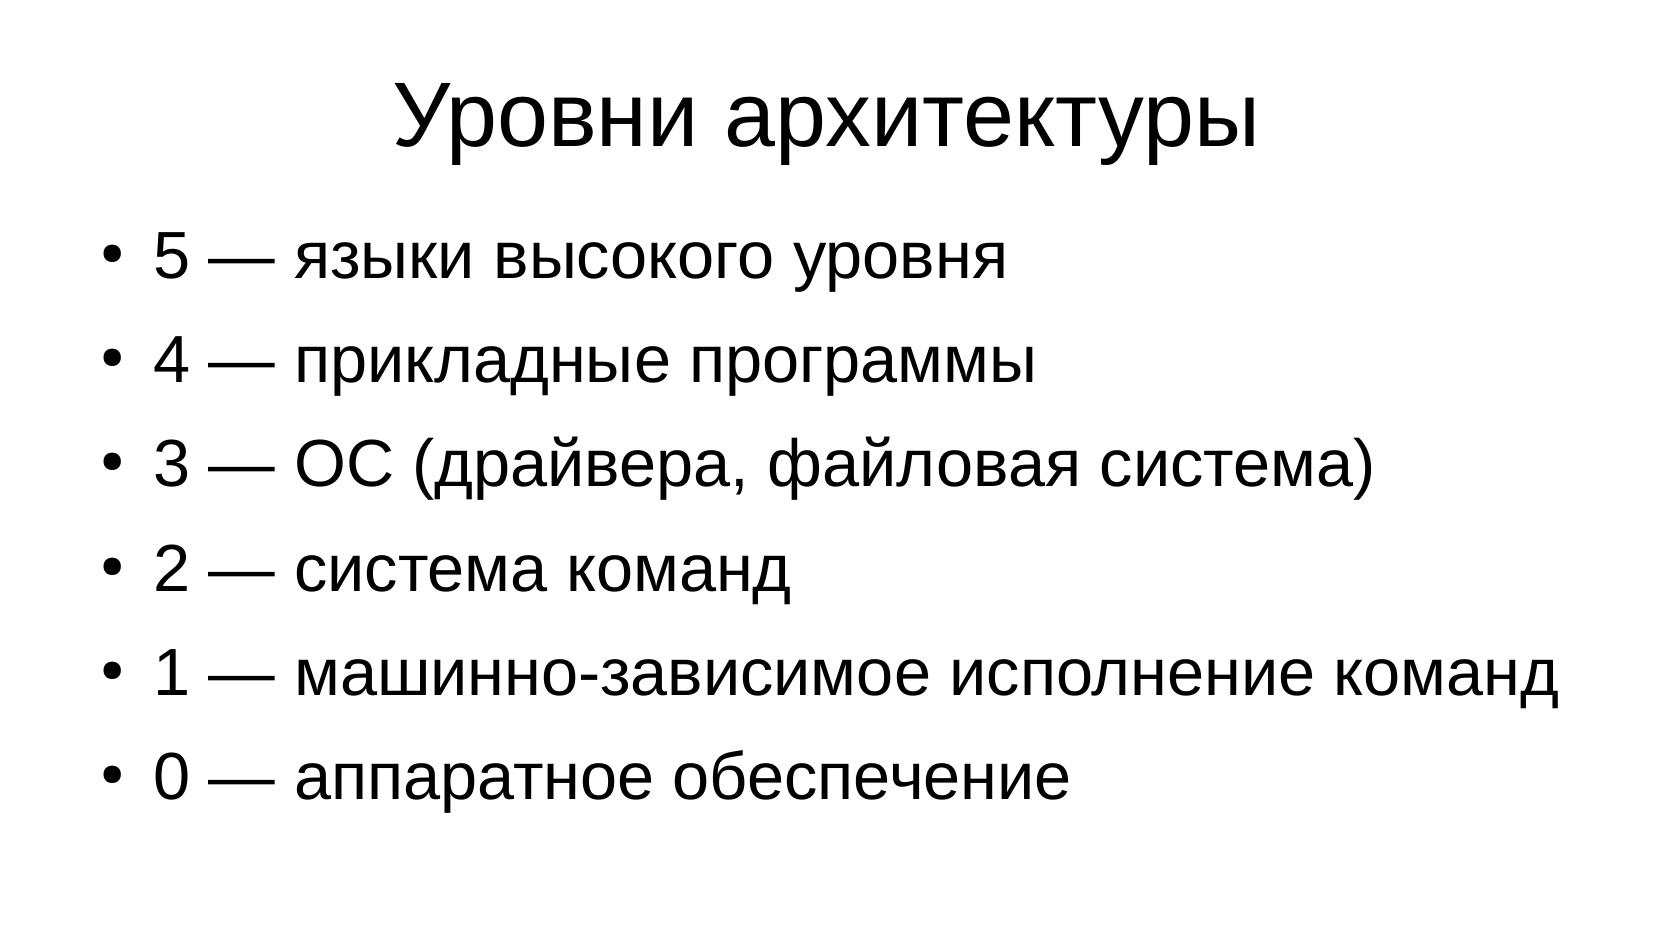

# Уровни архитектуры
5 — языки высокого уровня
4 — прикладные программы
3 — ОС (драйвера, файловая система)
2 — система команд
1 — машинно-зависимое исполнение команд
0 — аппаратное обеспечение